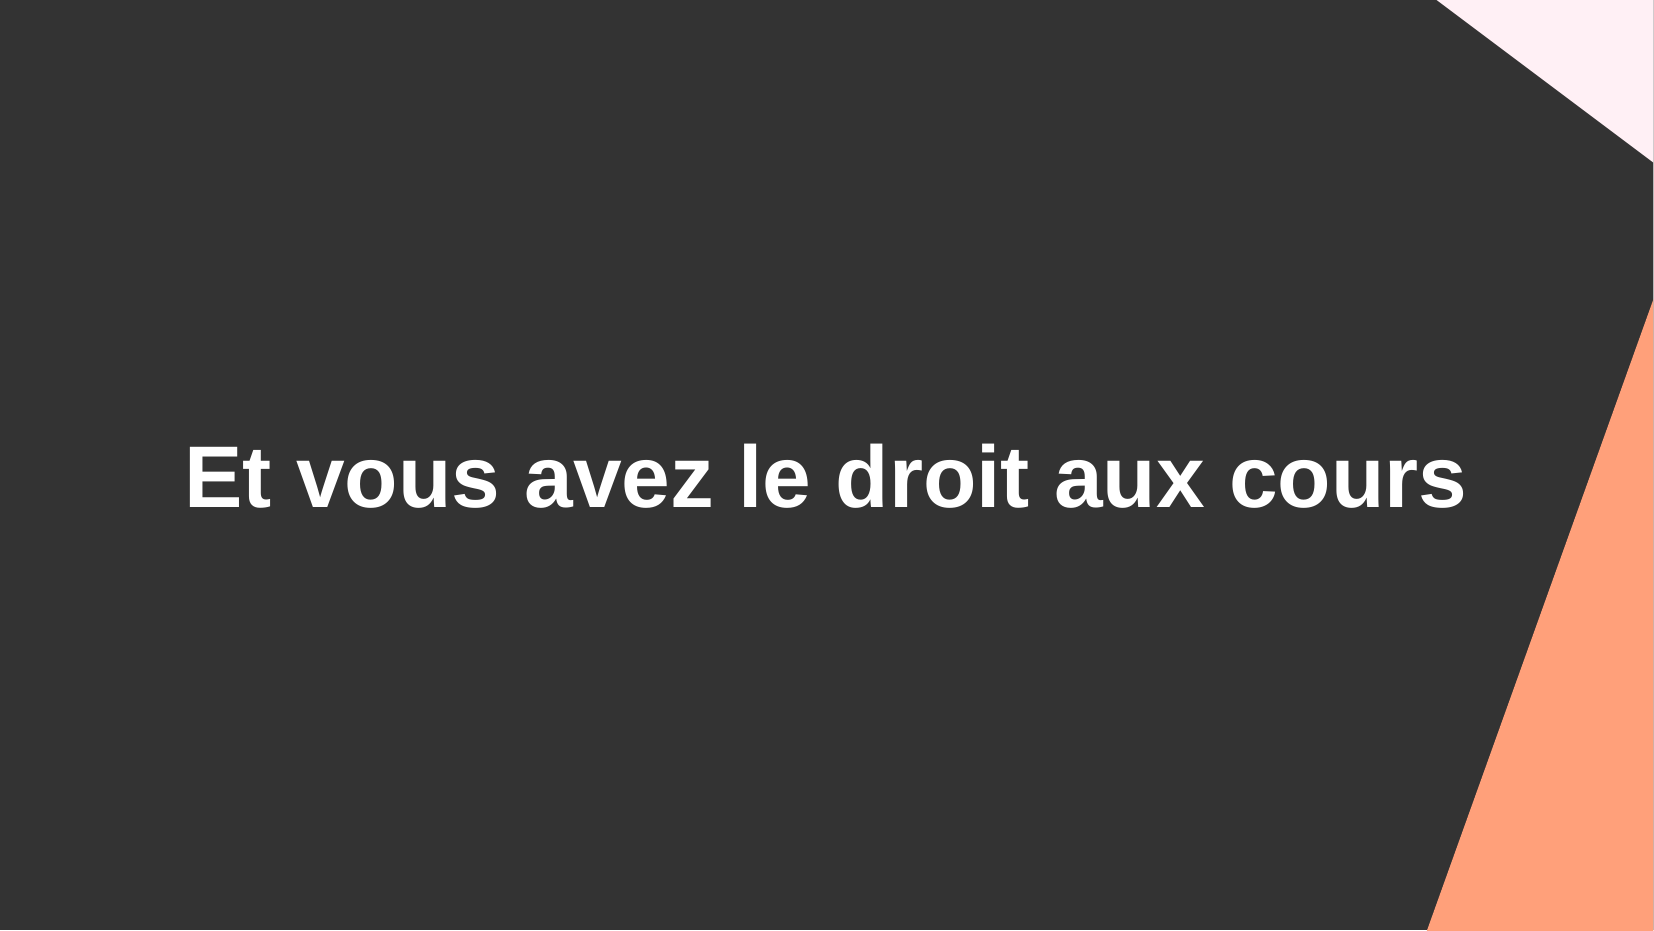

# Et vous avez le droit aux cours